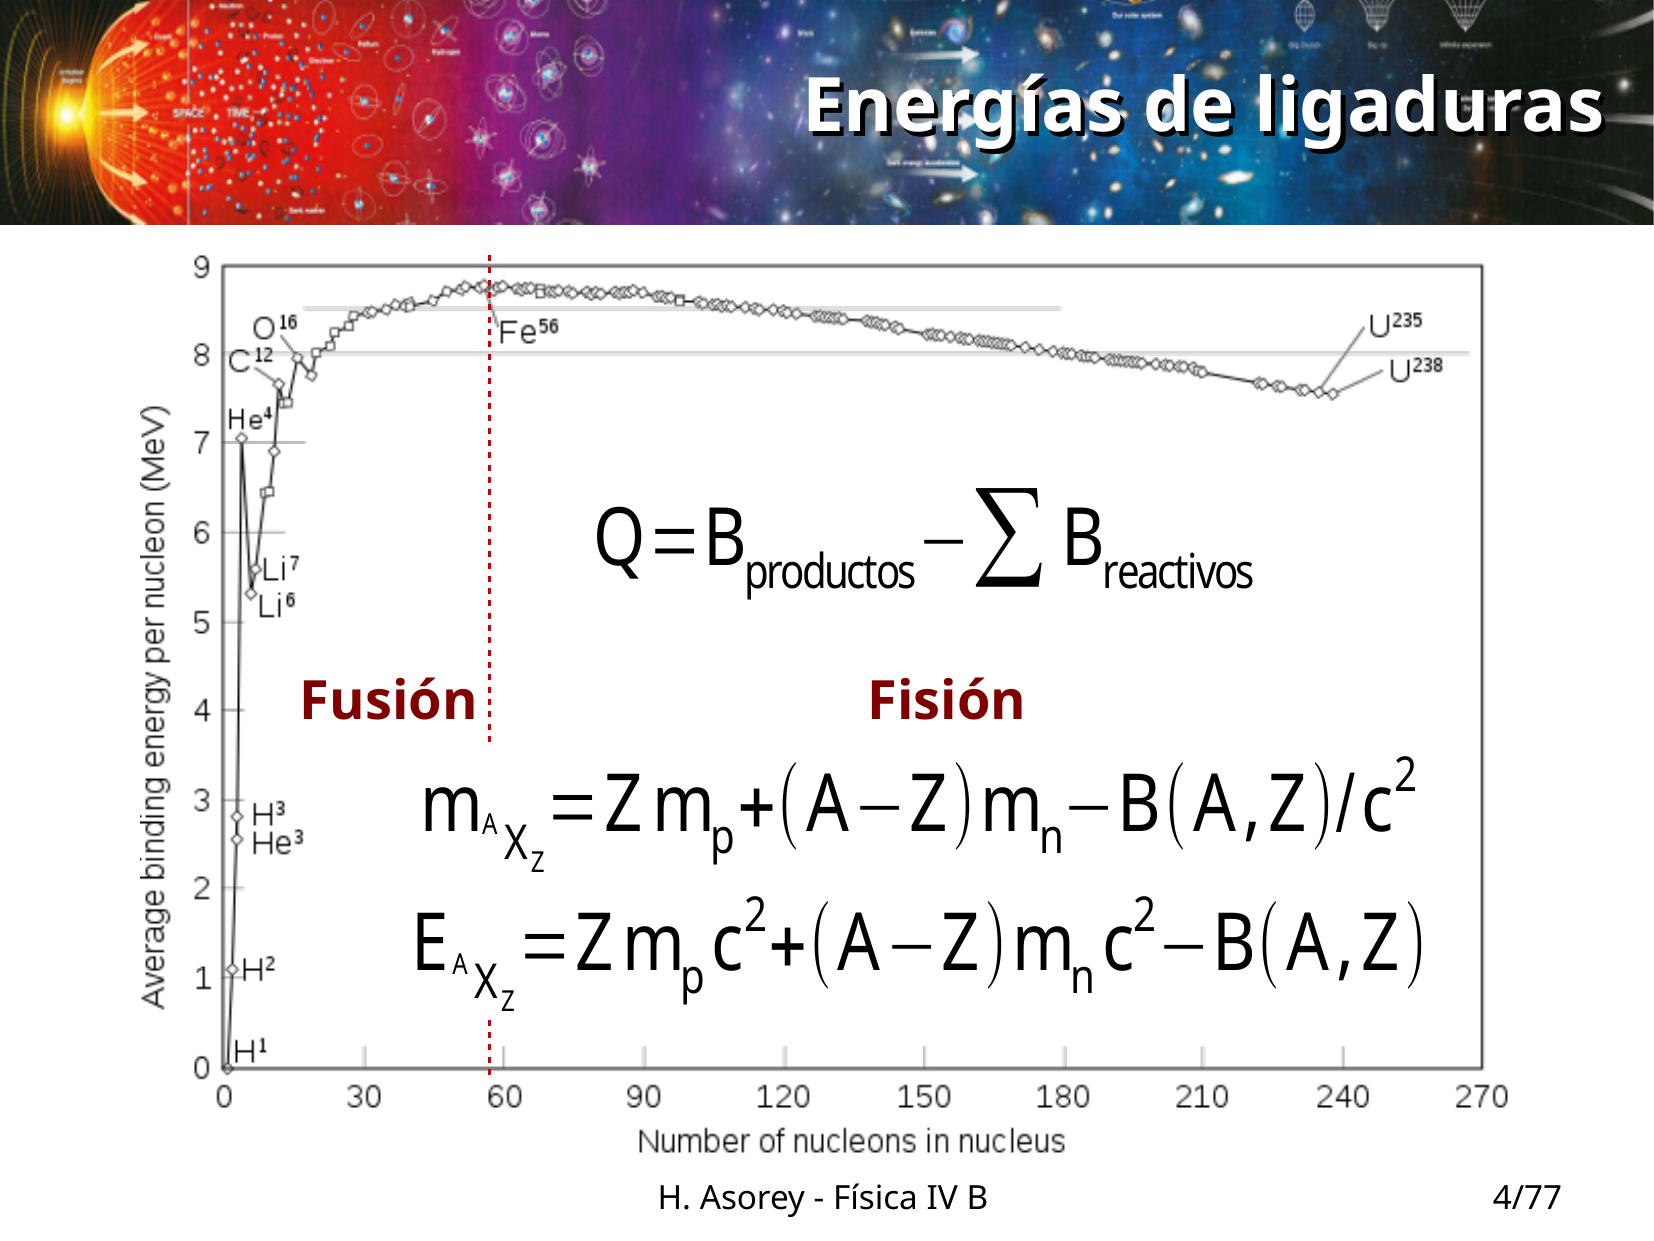

# Energías de ligaduras
Fusión
Fisión
H. Asorey - Física IV B
4